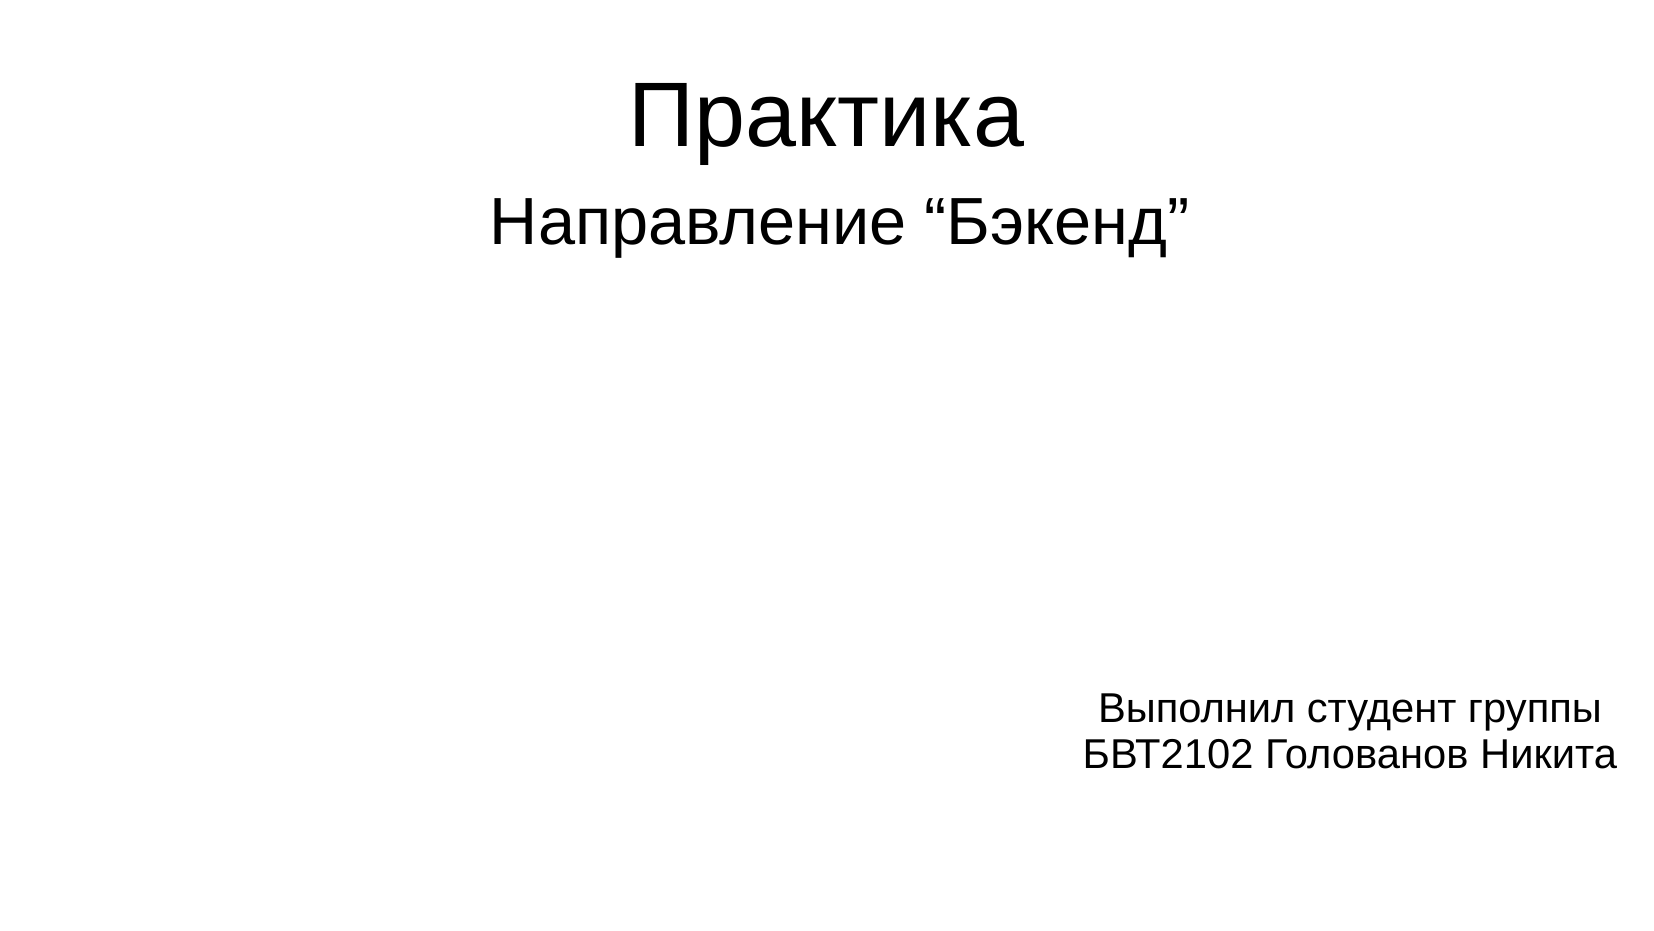

# Практика
Направление “Бэкенд”
Выполнил студент группы
БВТ2102 Голованов Никита